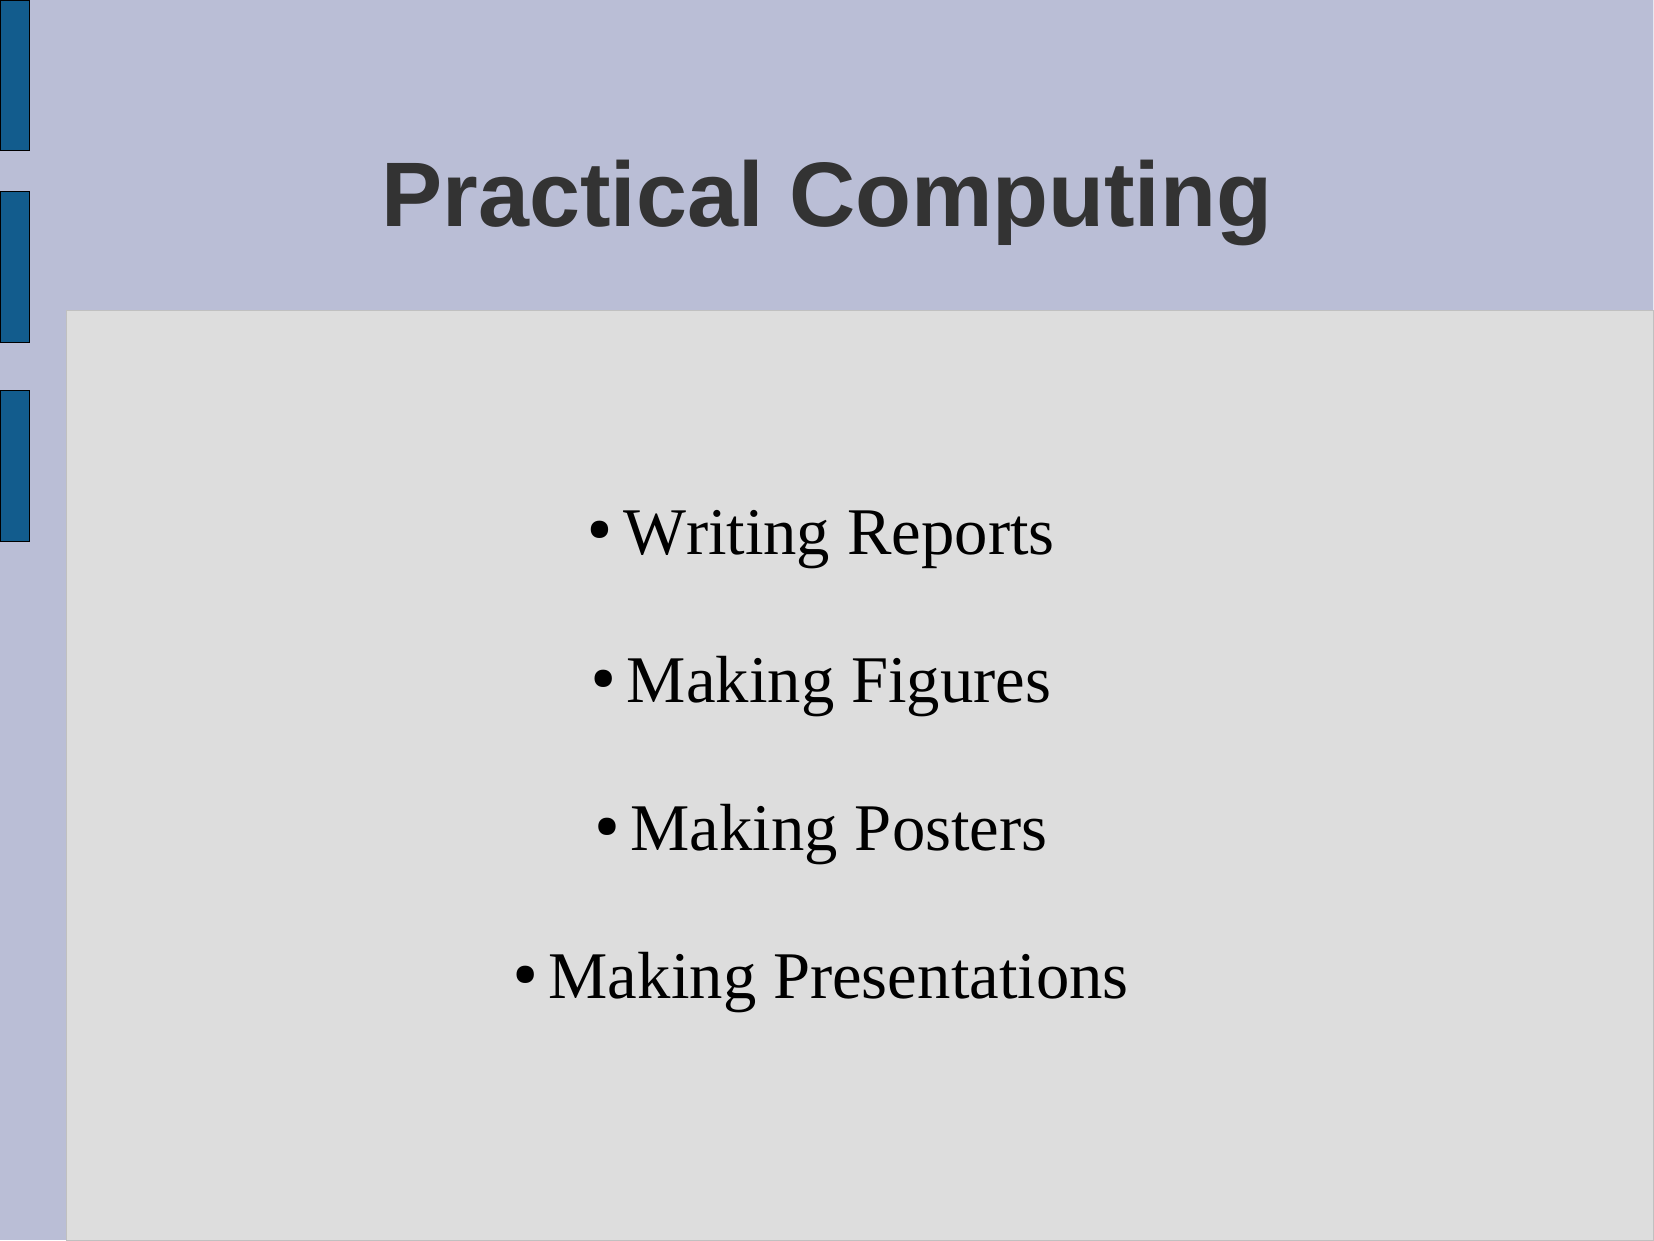

# Practical Computing
Writing Reports
Making Figures
Making Posters
Making Presentations